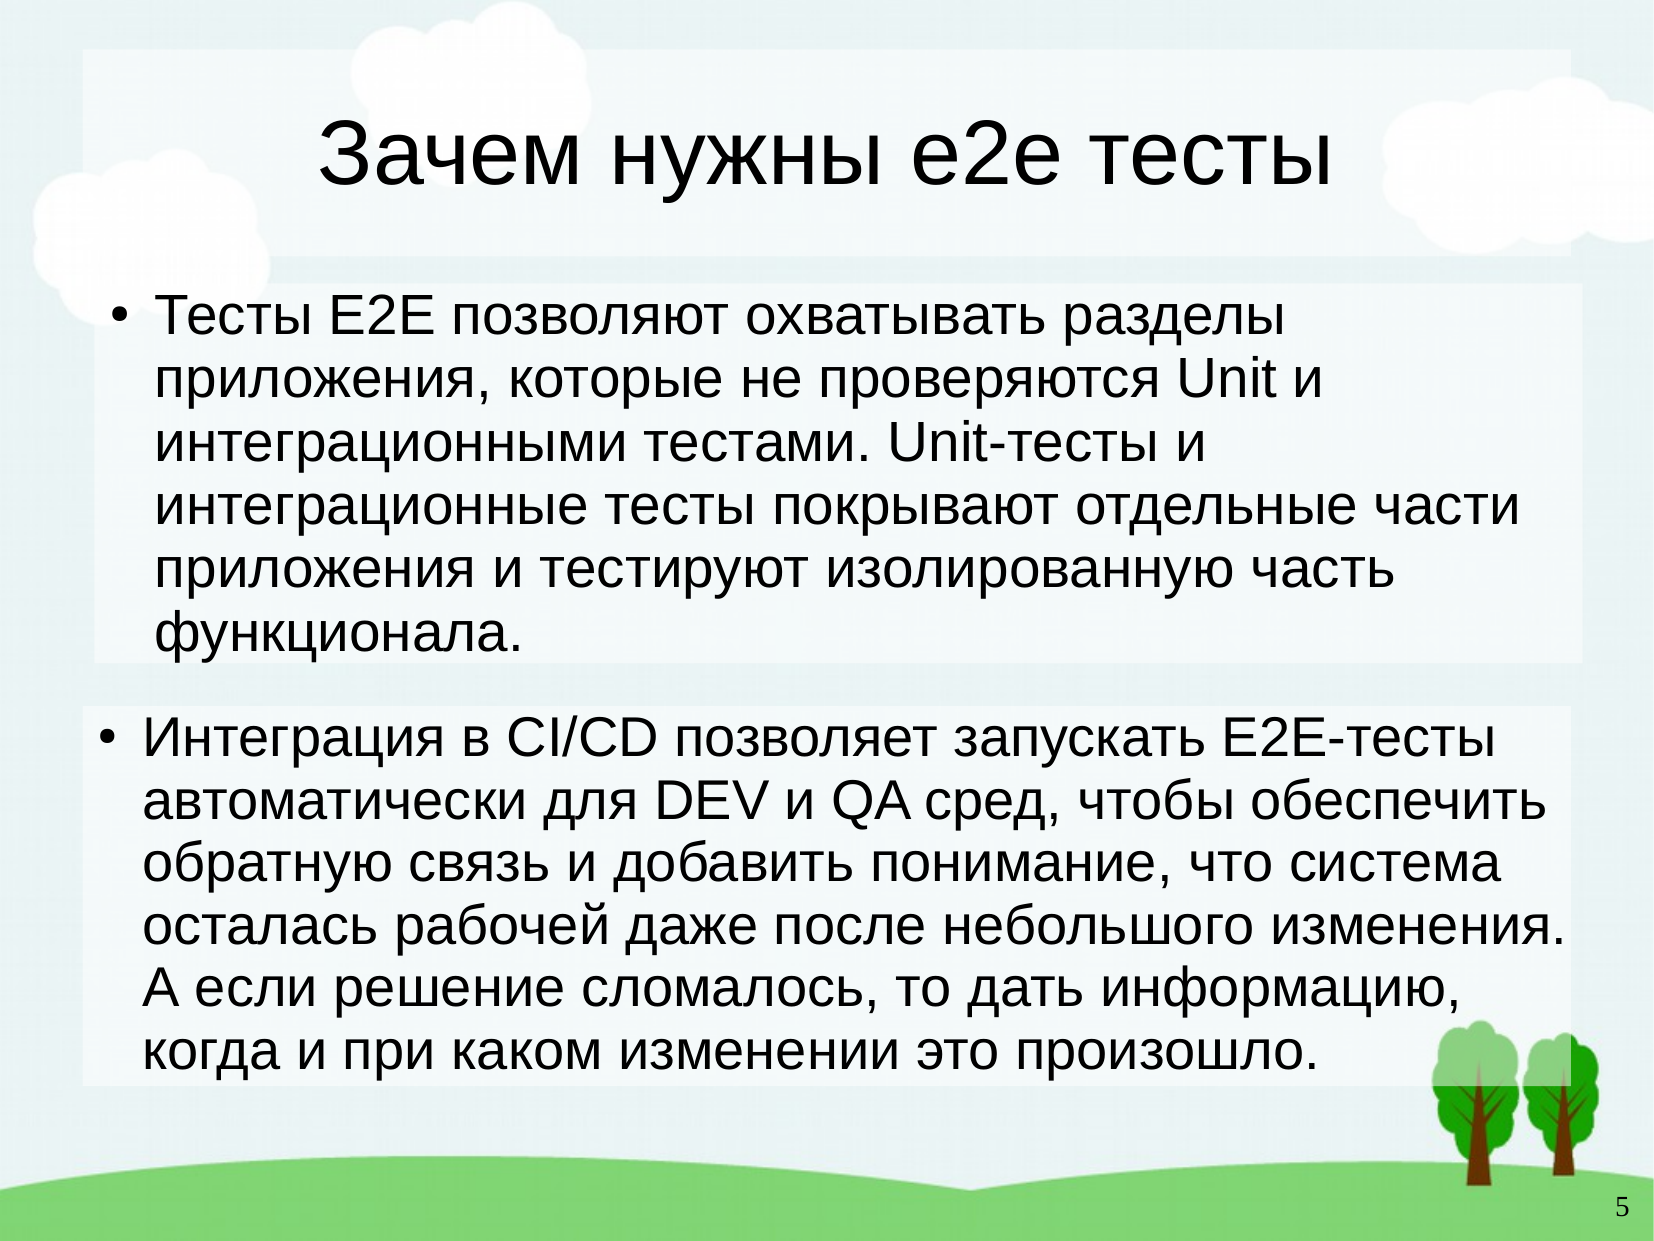

# Зачем нужны е2е тесты
Тесты E2E позволяют охватывать разделы приложения, которые не проверяются Unit и интеграционными тестами. Unit-тесты и интеграционные тесты покрывают отдельные части приложения и тестируют изолированную часть функционала.
Интеграция в CI/CD позволяет запускать E2E-тесты автоматически для DEV и QA сред, чтобы обеспечить обратную связь и добавить понимание, что система осталась рабочей даже после небольшого изменения. А если решение сломалось, то дать информацию, когда и при каком изменении это произошло.
5